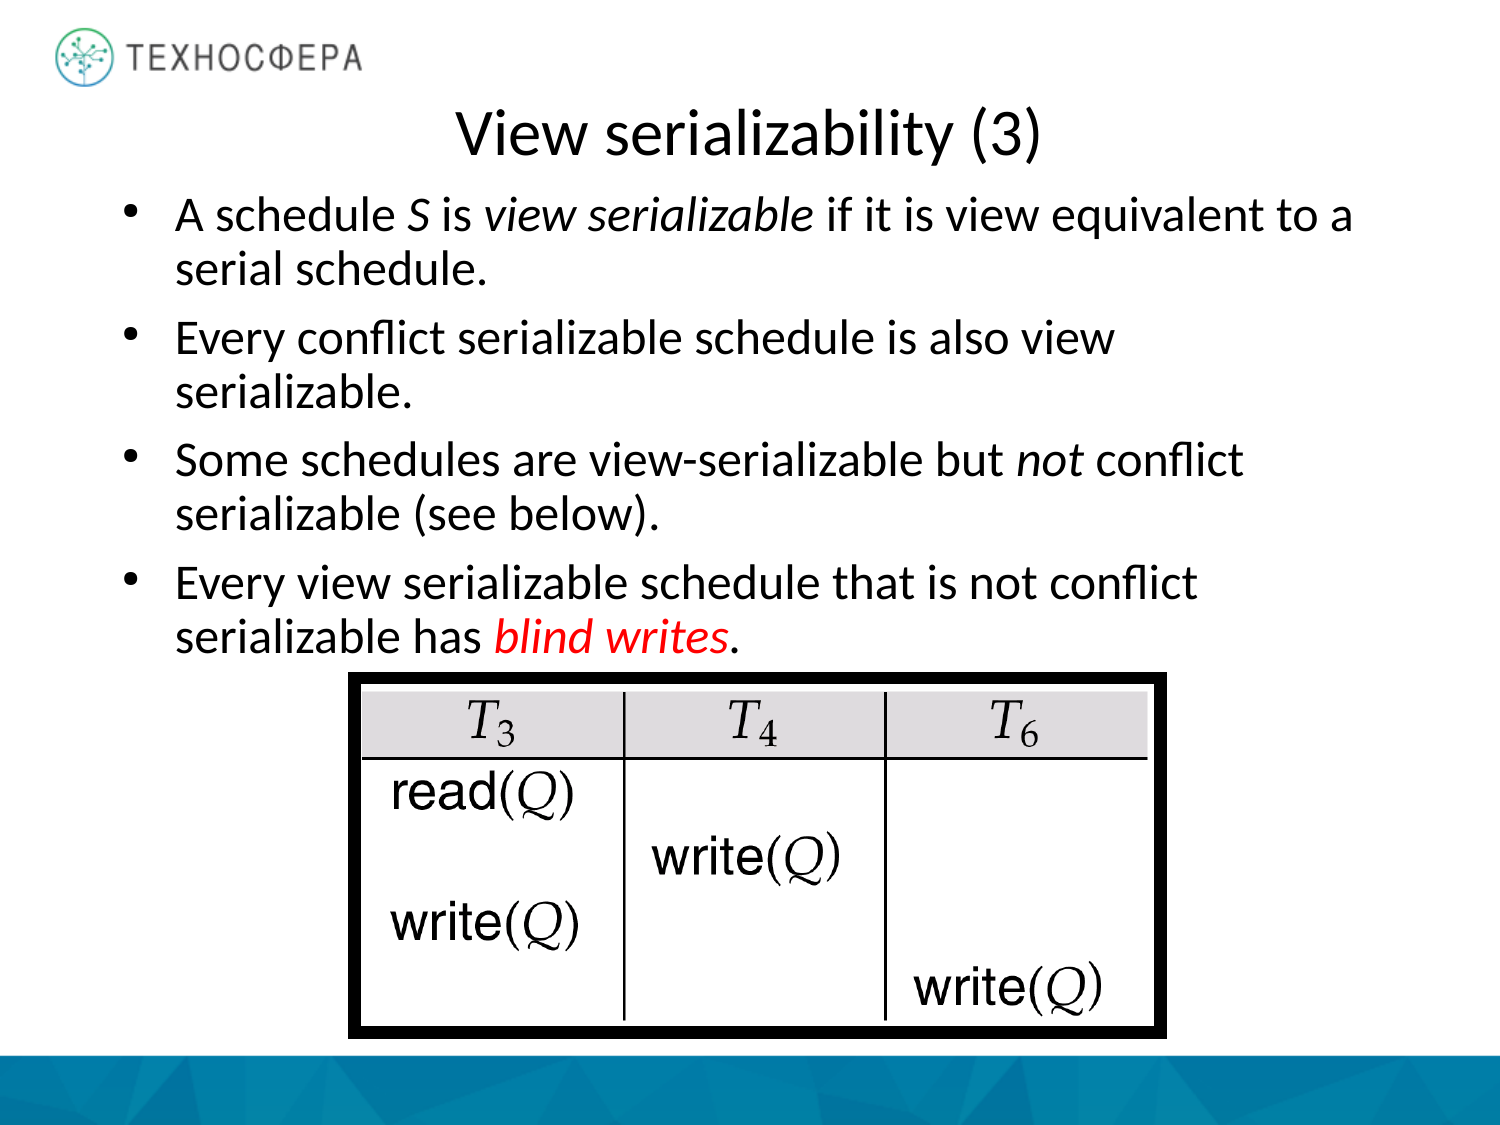

View serializability (3)
# A schedule S is view serializable if it is view equivalent to a serial schedule.
Every conflict serializable schedule is also view serializable.
Some schedules are view-serializable but not conflict serializable (see below).
Every view serializable schedule that is not conflict serializable has blind writes.